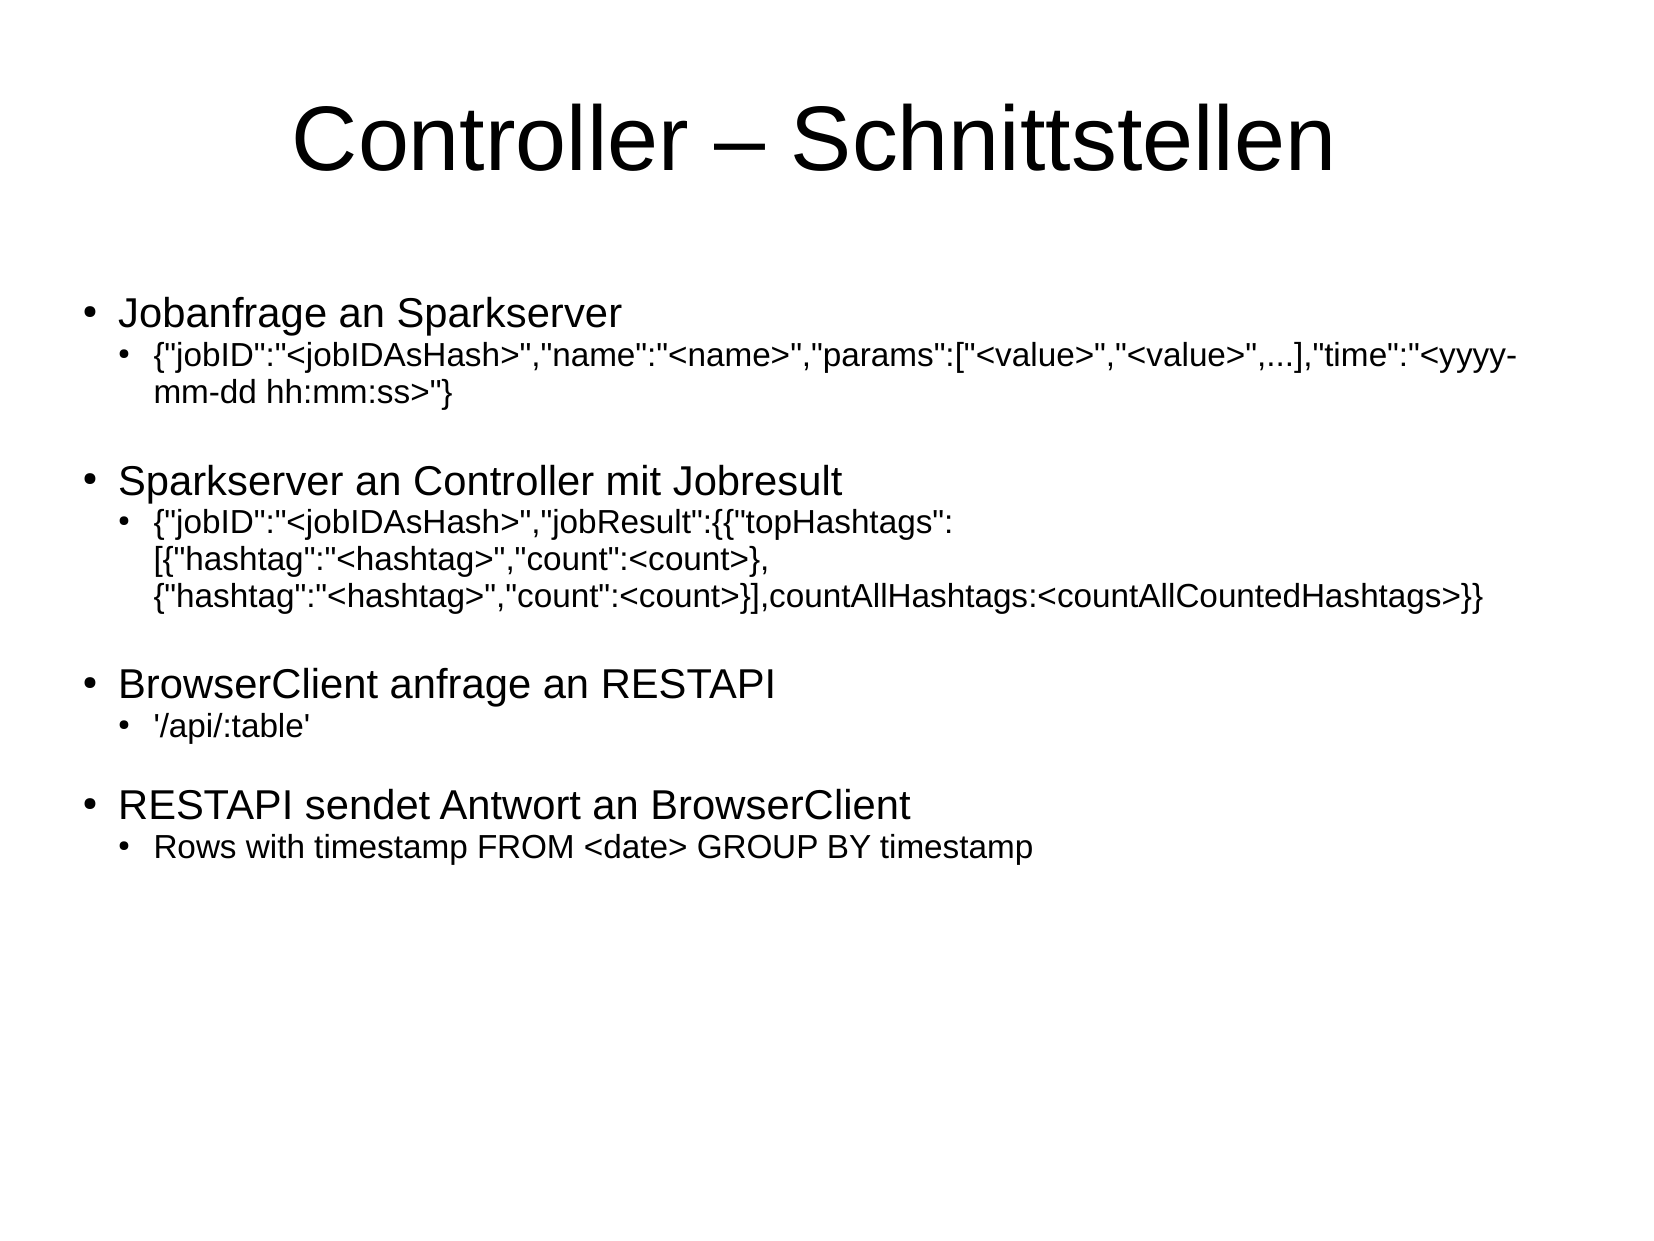

# Controller – Schnittstellen
Jobanfrage an Sparkserver
{"jobID":"<jobIDAsHash>","name":"<name>","params":["<value>","<value>",...],"time":"<yyyy-mm-dd hh:mm:ss>"}
Sparkserver an Controller mit Jobresult
{"jobID":"<jobIDAsHash>","jobResult":{{"topHashtags":[{"hashtag":"<hashtag>","count":<count>},{"hashtag":"<hashtag>","count":<count>}],countAllHashtags:<countAllCountedHashtags>}}
BrowserClient anfrage an RESTAPI
'/api/:table'
RESTAPI sendet Antwort an BrowserClient
Rows with timestamp FROM <date> GROUP BY timestamp